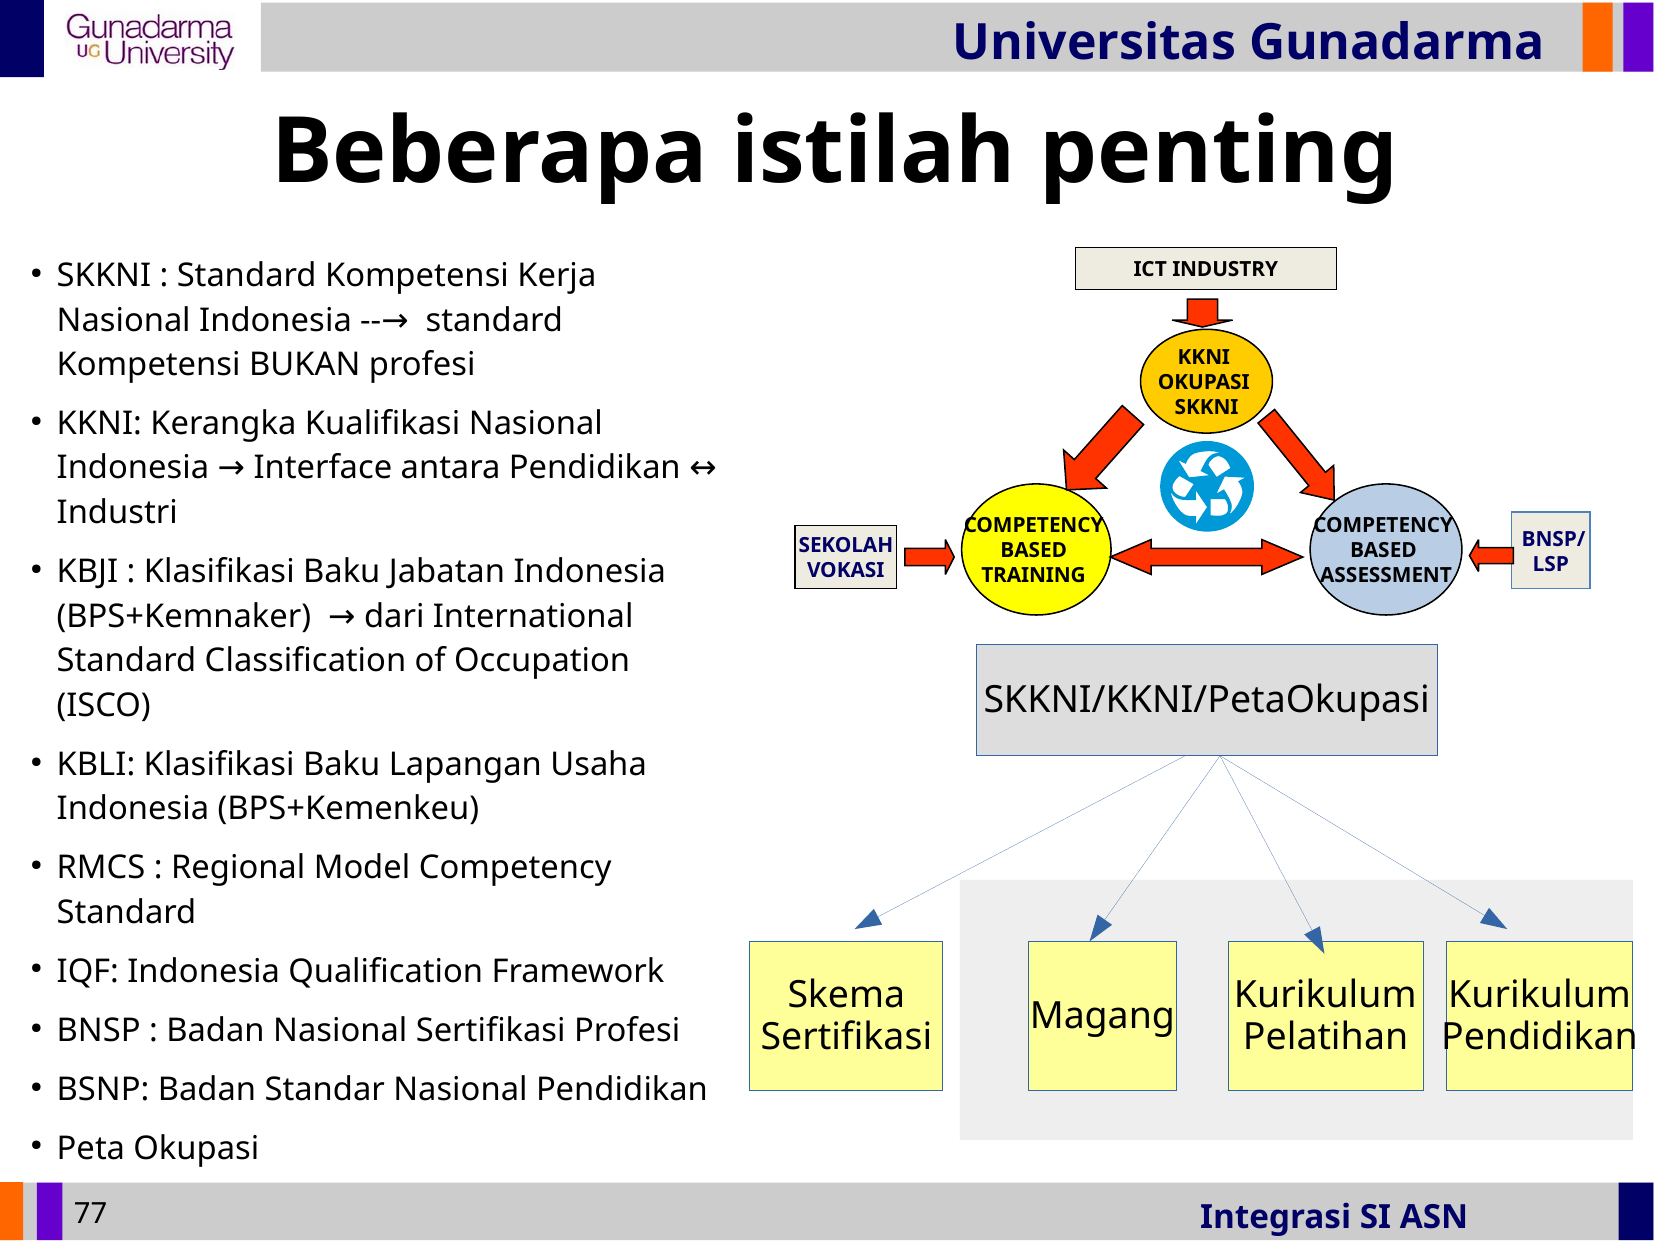

# Beberapa istilah penting
ICT INDUSTRY
SKKNI : Standard Kompetensi Kerja Nasional Indonesia --→ standard Kompetensi BUKAN profesi
KKNI: Kerangka Kualifikasi Nasional Indonesia → Interface antara Pendidikan ↔ Industri
KBJI : Klasifikasi Baku Jabatan Indonesia (BPS+Kemnaker) → dari International Standard Classification of Occupation (ISCO)
KBLI: Klasifikasi Baku Lapangan Usaha Indonesia (BPS+Kemenkeu)
RMCS : Regional Model Competency Standard
IQF: Indonesia Qualification Framework
BNSP : Badan Nasional Sertifikasi Profesi
BSNP: Badan Standar Nasional Pendidikan
Peta Okupasi
KKNI
OKUPASI
SKKNI
COMPETENCY
BASED
TRAINING
COMPETENCY
BASED
ASSESSMENT
 BNSP/
 LSP
SEKOLAH
 VOKASI
SKKNI/KKNI/PetaOkupasi
Skema
Sertifikasi
Magang
Kurikulum
Pelatihan
Kurikulum
Pendidikan